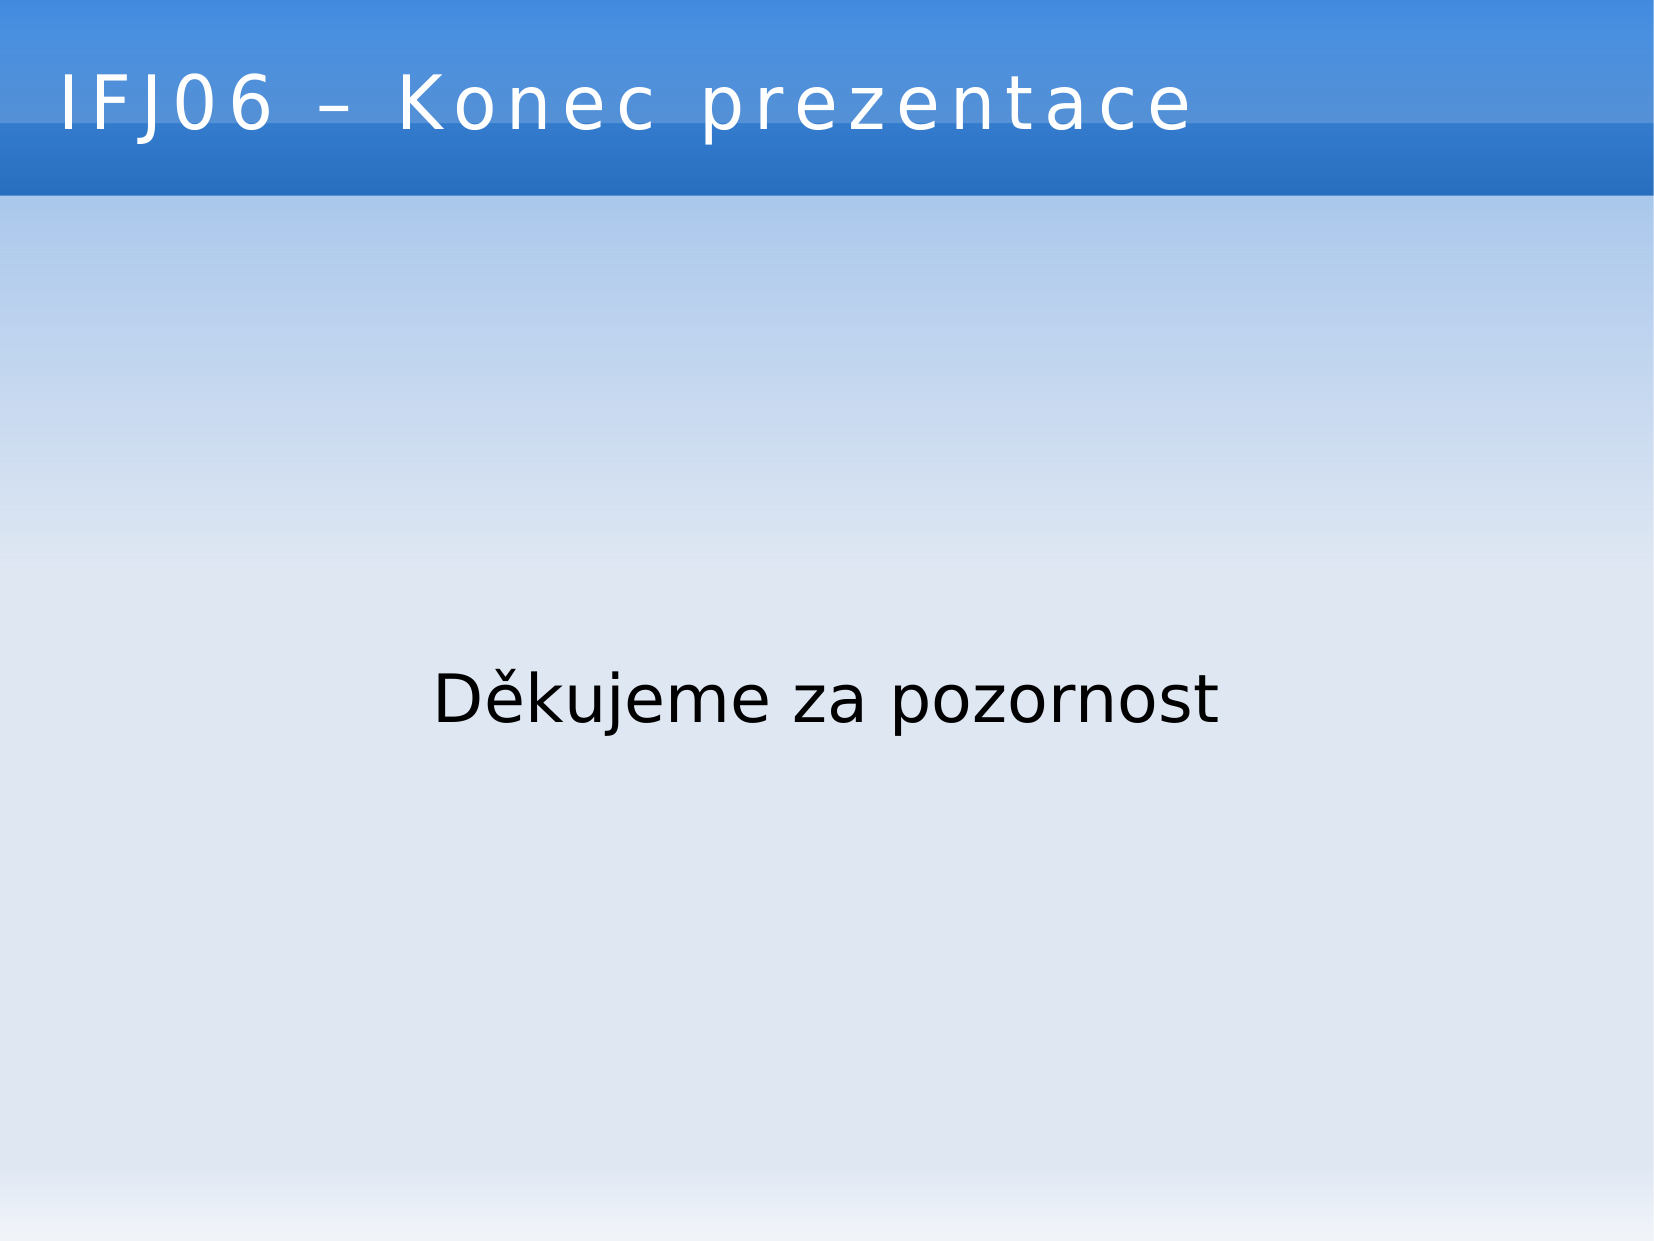

# IFJ06 – Konec prezentace
Děkujeme za pozornost